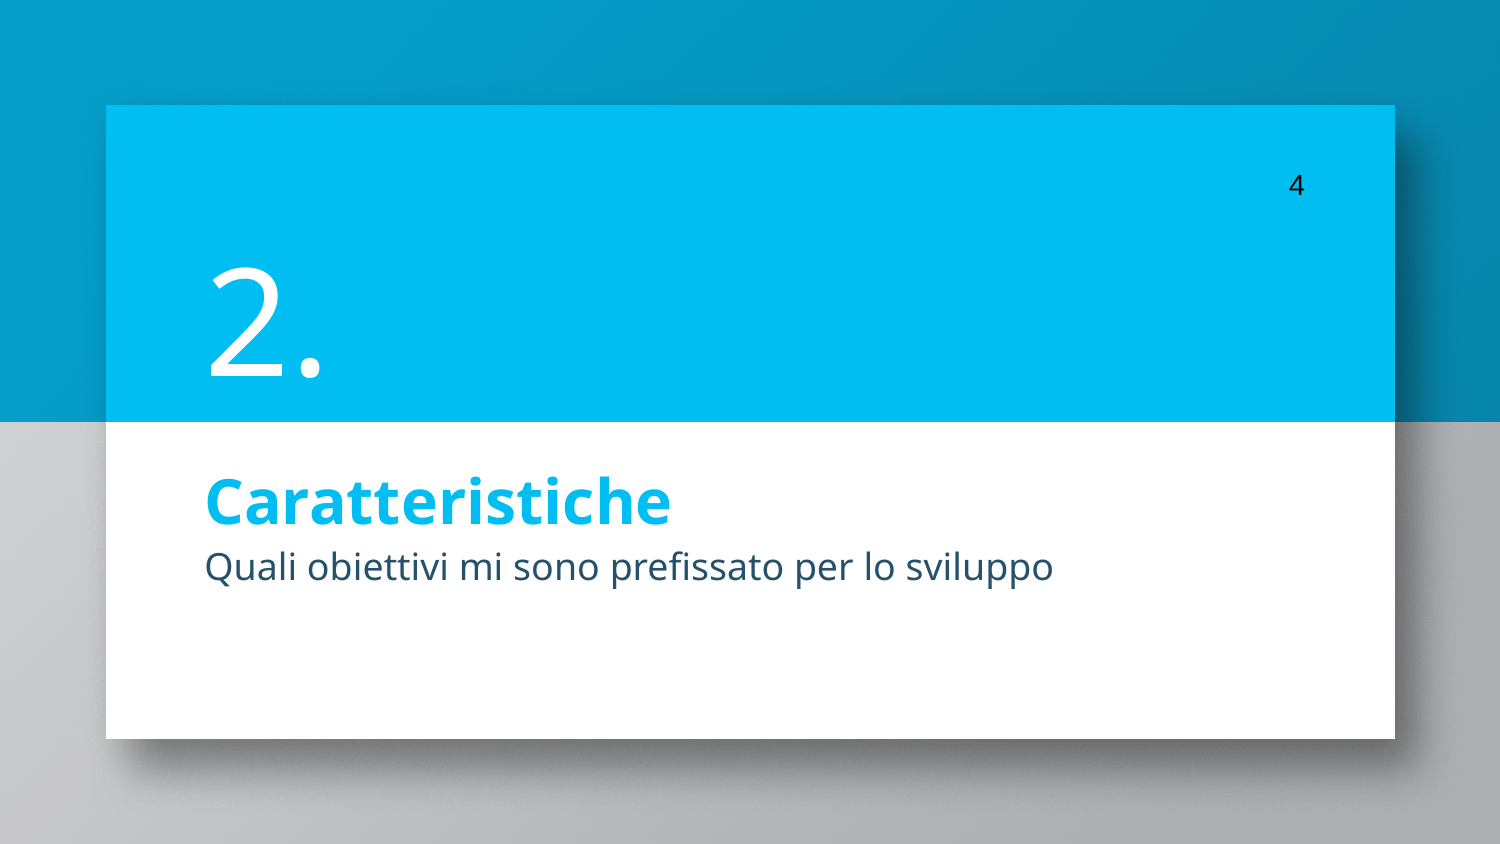

2.
# Caratteristiche
Quali obiettivi mi sono prefissato per lo sviluppo